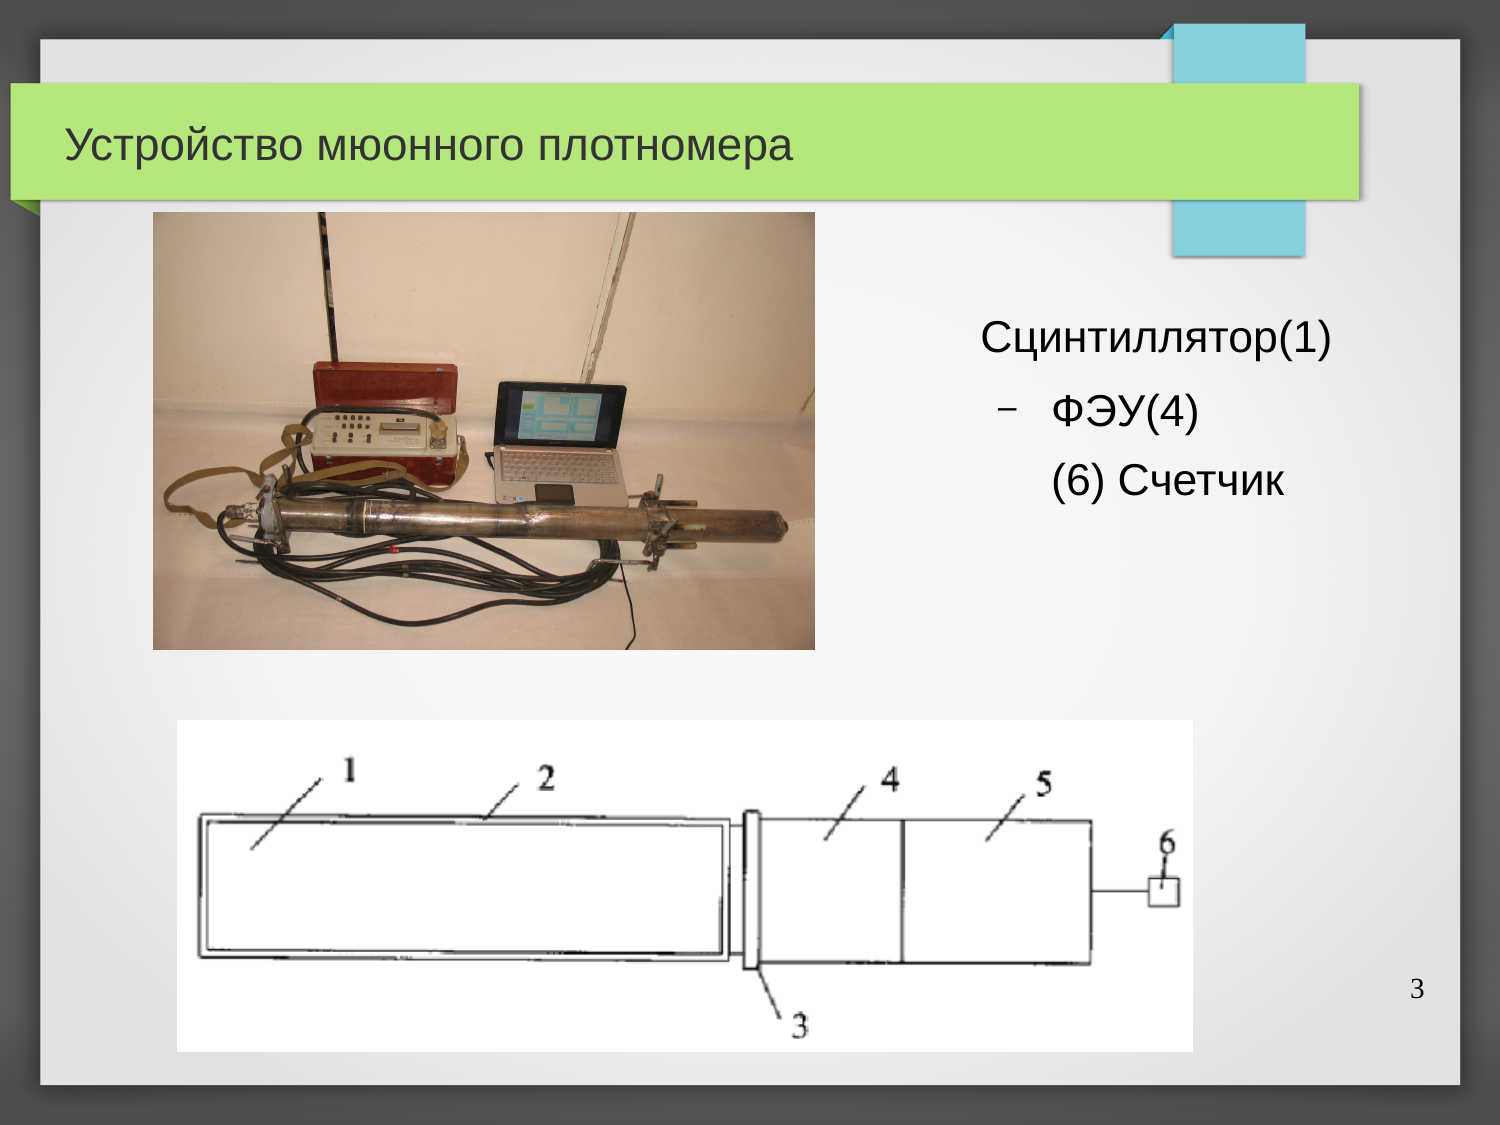

# Устройство мюонного плотномера
Сцинтиллятор(1)
ФЭУ(4)
(6) Счетчик
3